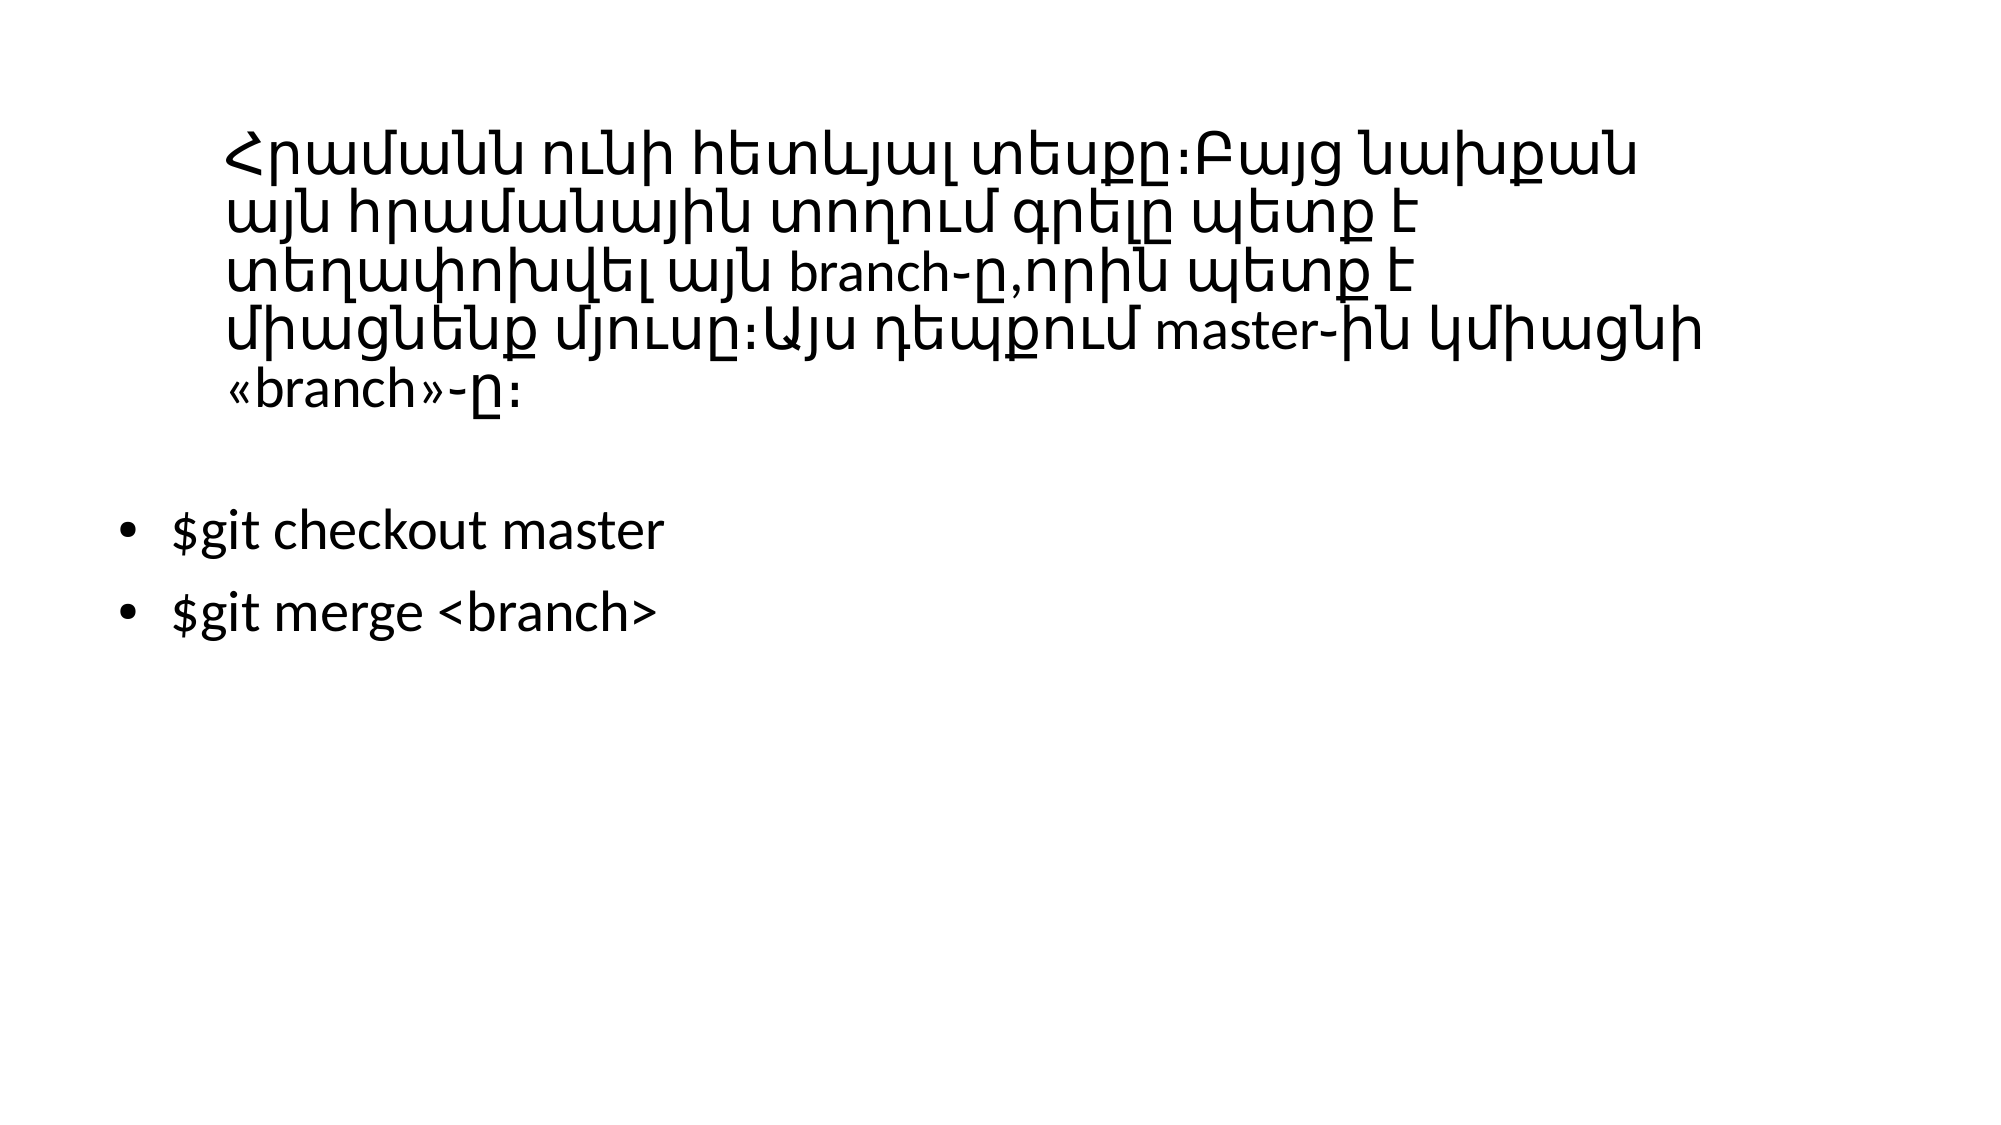

# Հրամանն ունի հետևյալ տեսքը։Բայց նախքան այն հրամանային տողում գրելը պետք է տեղափոխվել այն branch֊ը,որին պետք է միացնենք մյուսը։Այս դեպքում master֊ին կմիացնի «branch»֊ը։
$git checkout master
$git merge <branch>